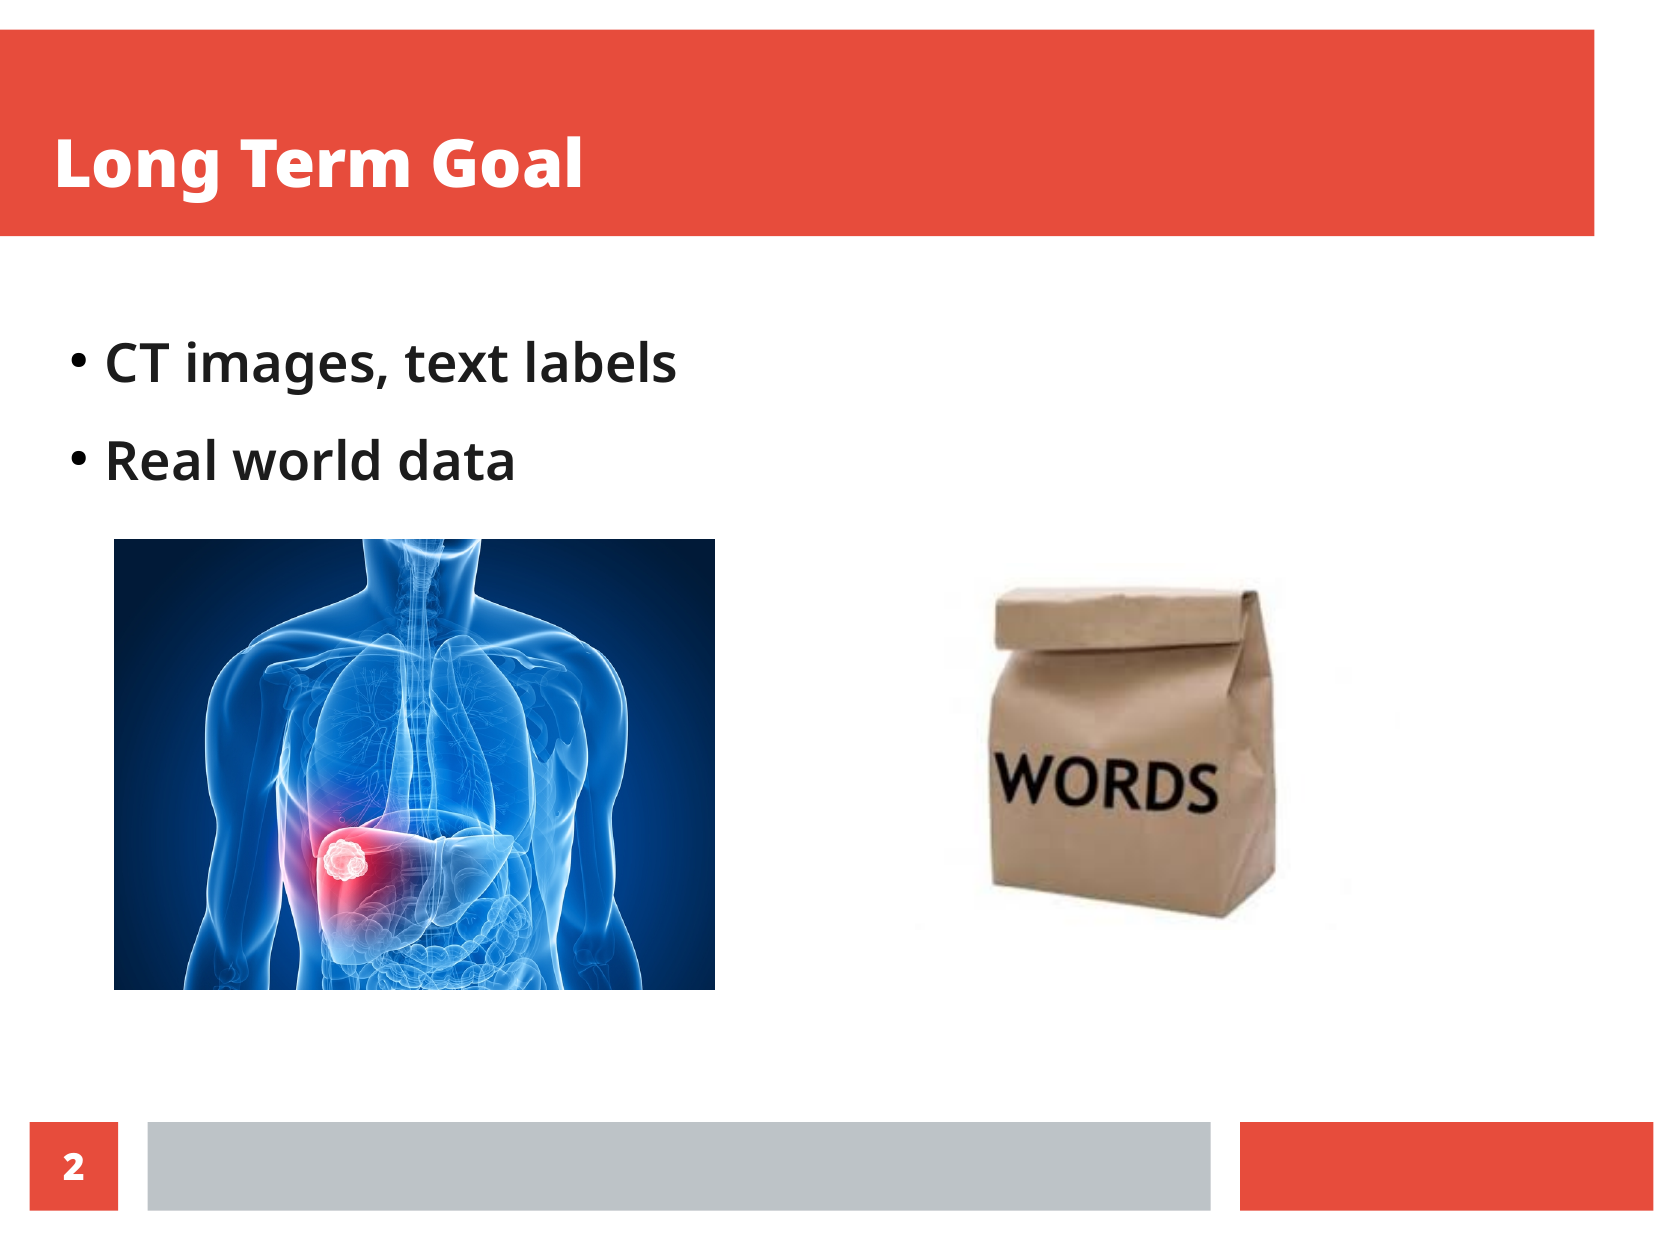

Long Term Goal
# CT images, text labels
Real world data
2